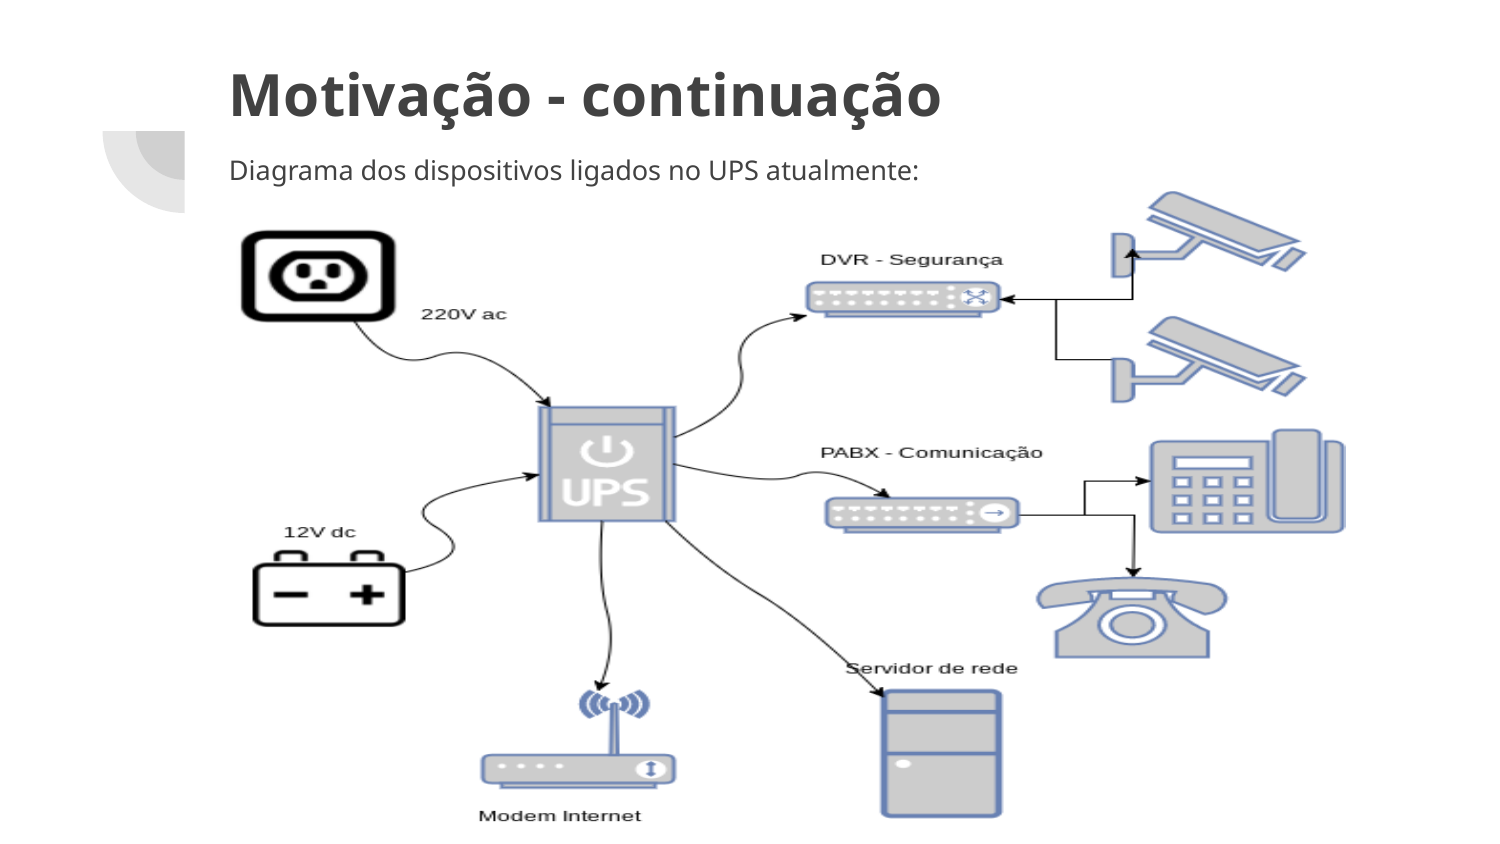

# Motivação - continuação
Diagrama dos dispositivos ligados no UPS atualmente: